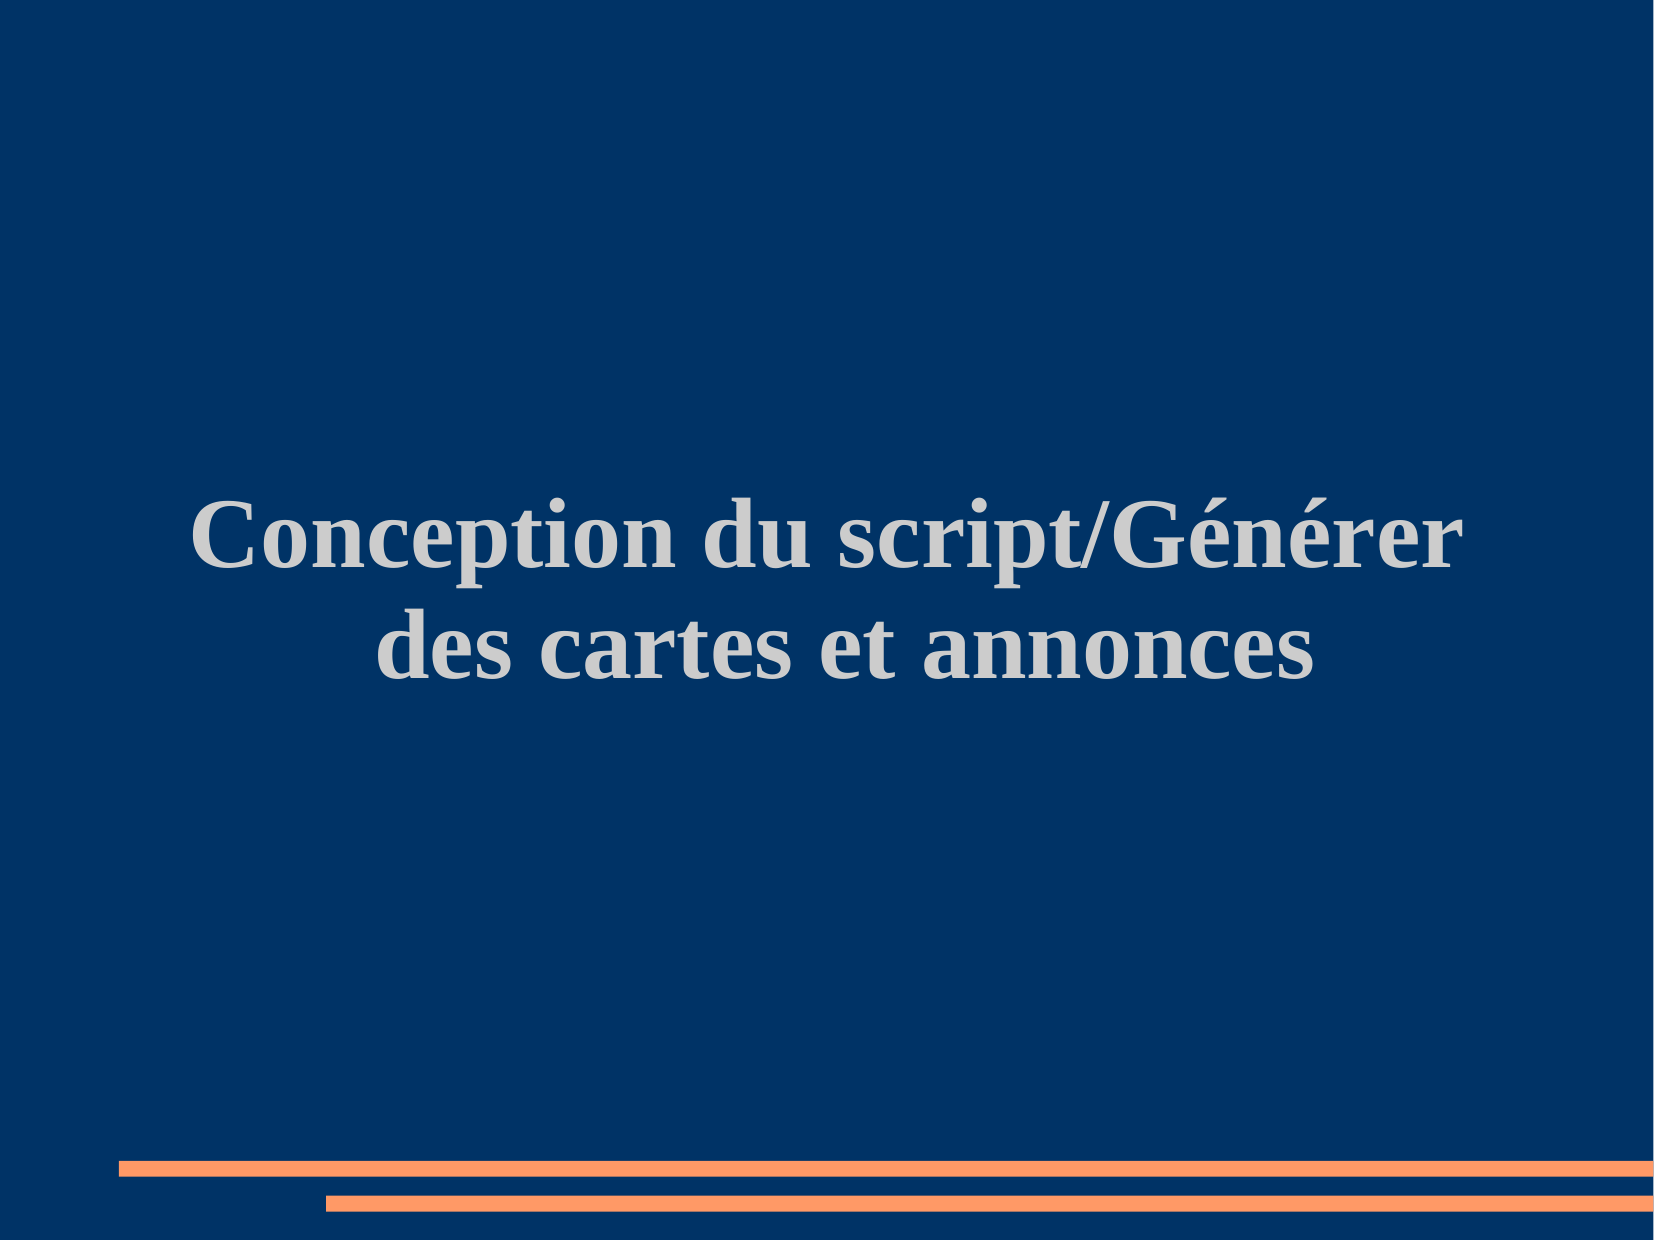

# Conception du script/Générer des cartes et annonces